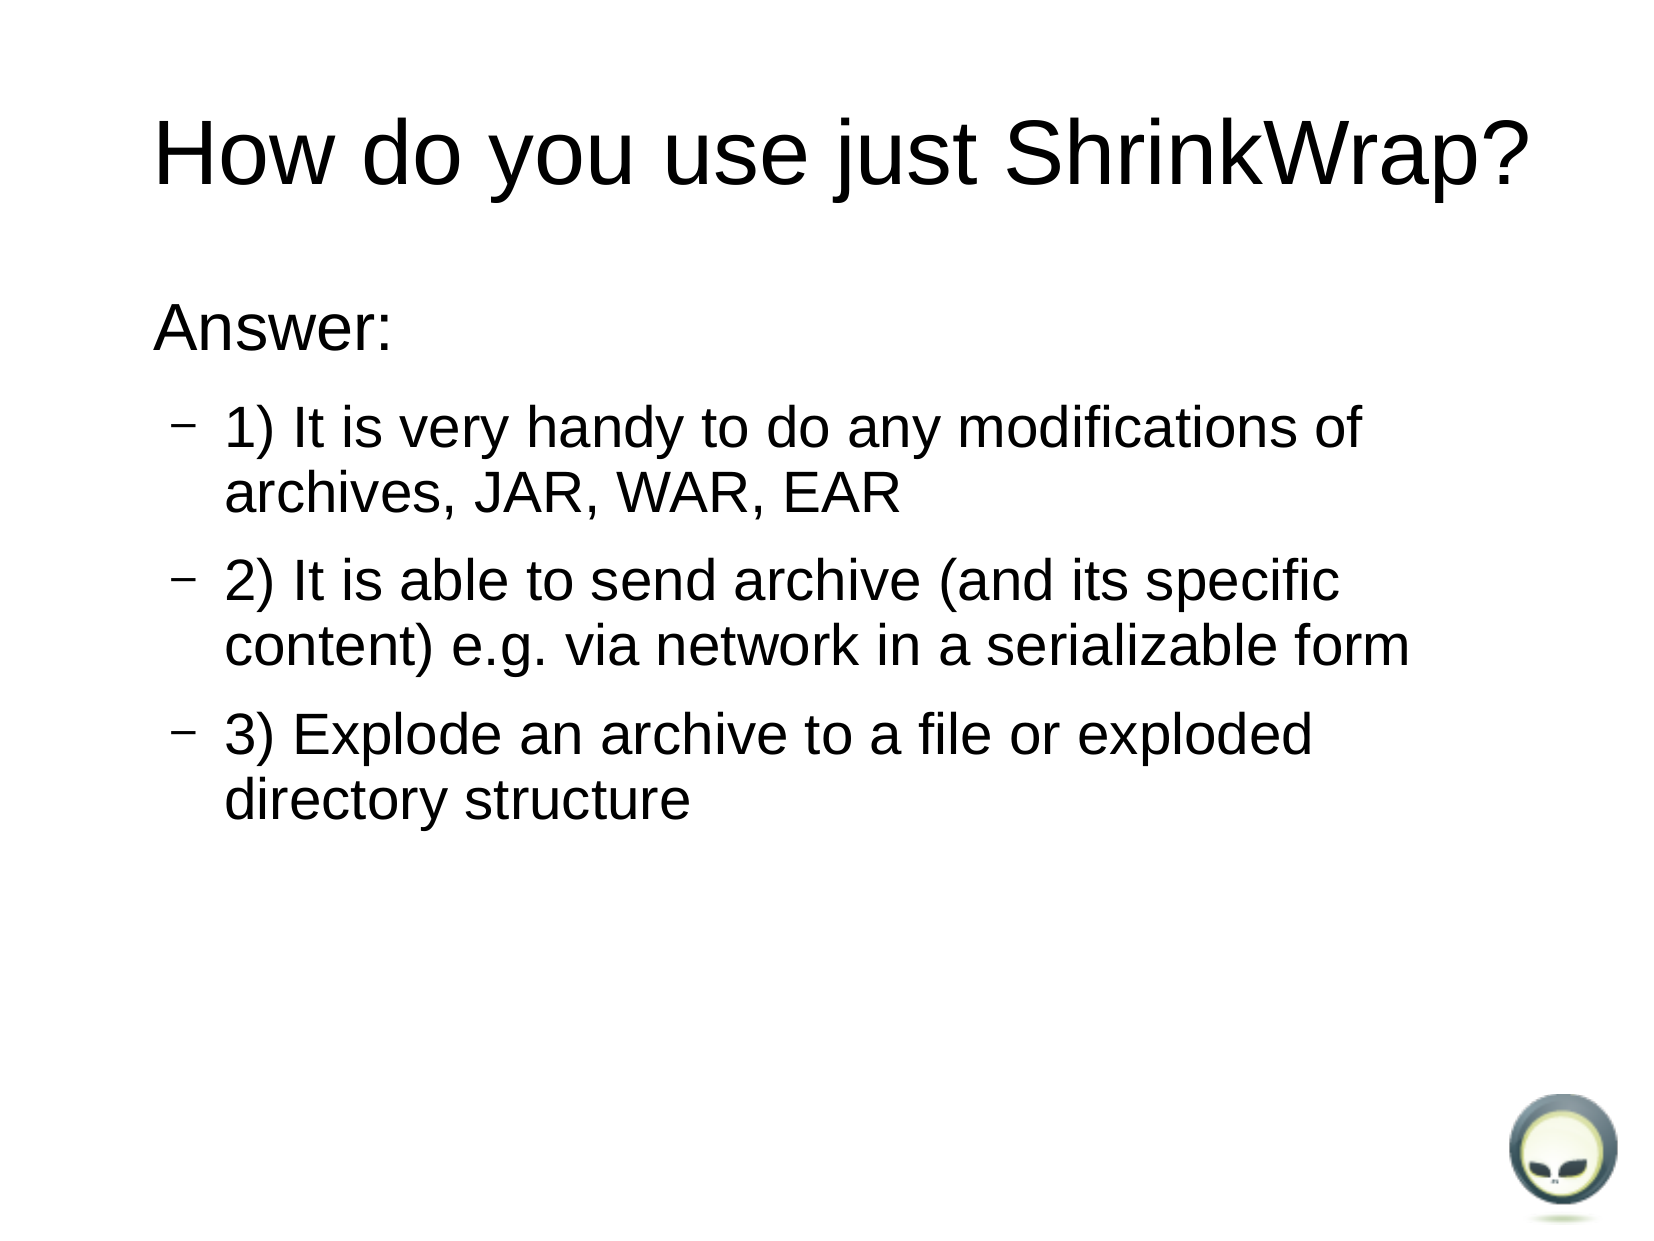

# How do you use just ShrinkWrap?
Answer:
1) It is very handy to do any modifications of archives, JAR, WAR, EAR
2) It is able to send archive (and its specific content) e.g. via network in a serializable form
3) Explode an archive to a file or exploded directory structure